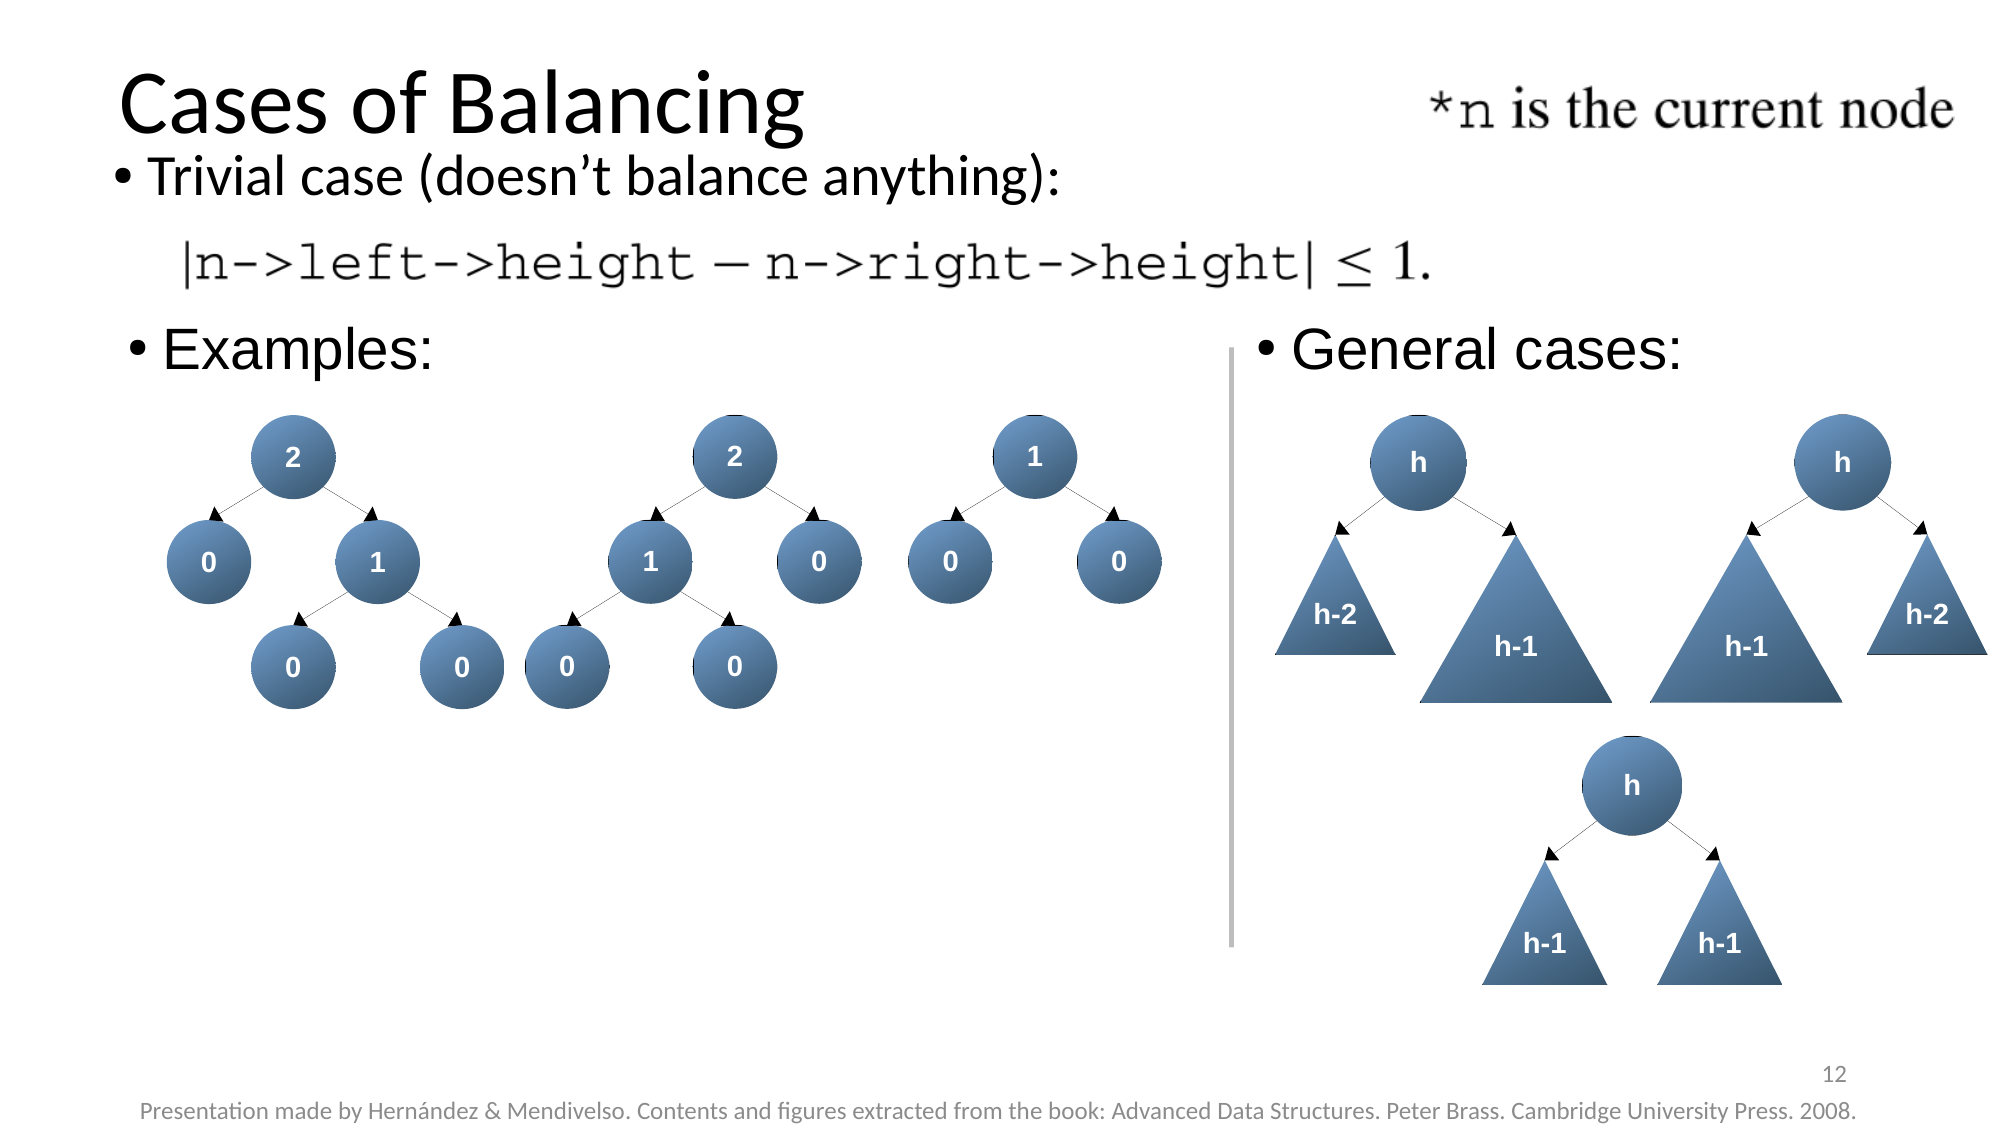

Cases of Balancing
# Trivial case (doesn’t balance anything):
Examples:
General cases:
h
h-1
h-2
2
1
0
0
0
1
0
0
h
h-2
h-1
2
0
1
0
0
h
h-1
h-1
12
Presentation made by Hernández & Mendivelso. Contents and figures extracted from the book: Advanced Data Structures. Peter Brass. Cambridge University Press. 2008.